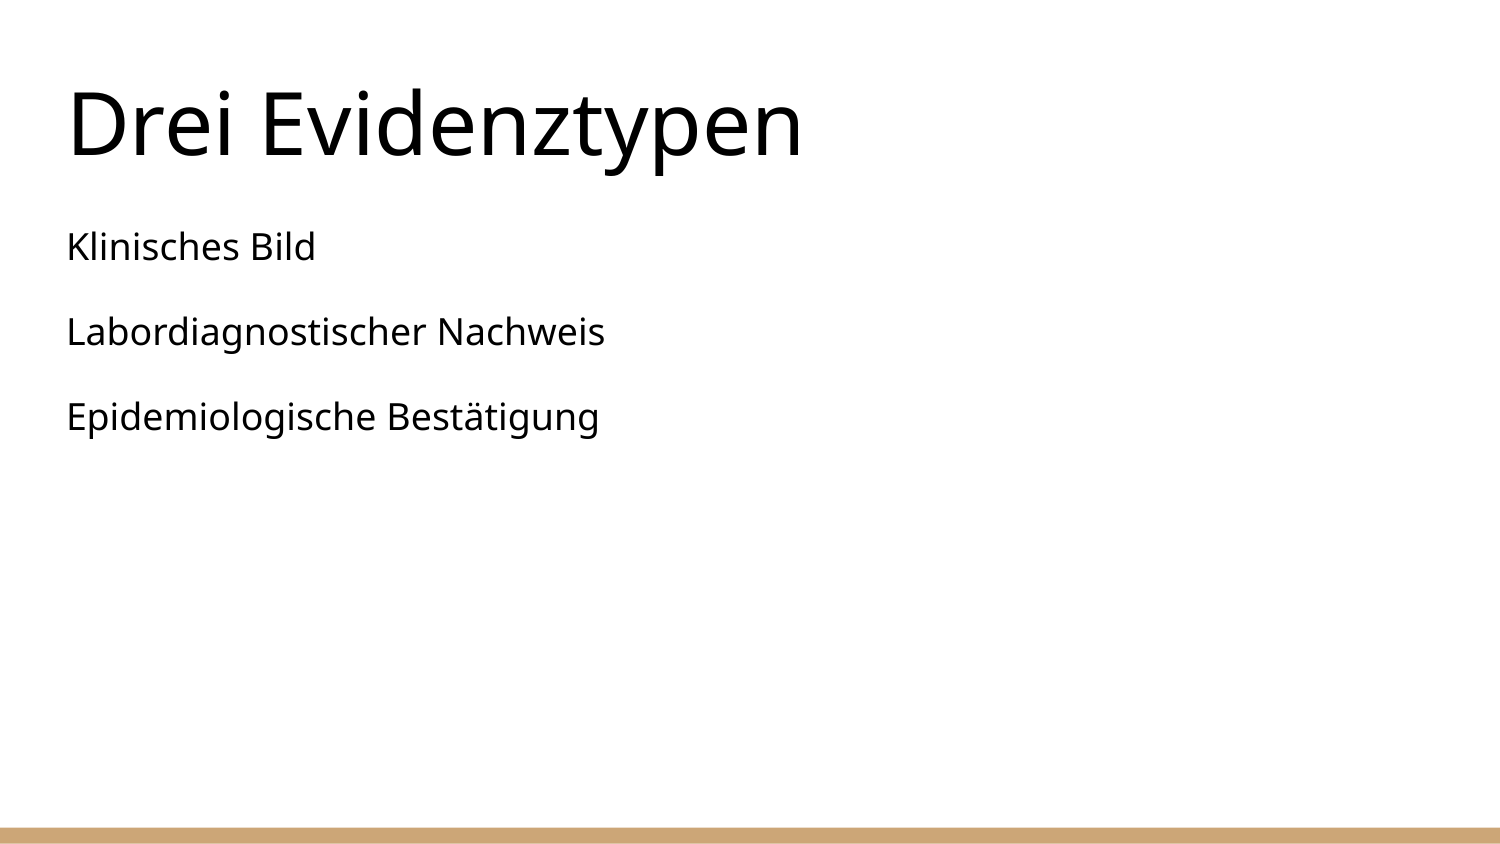

# Drei Evidenztypen
Klinisches Bild
Labordiagnostischer Nachweis
Epidemiologische Bestätigung